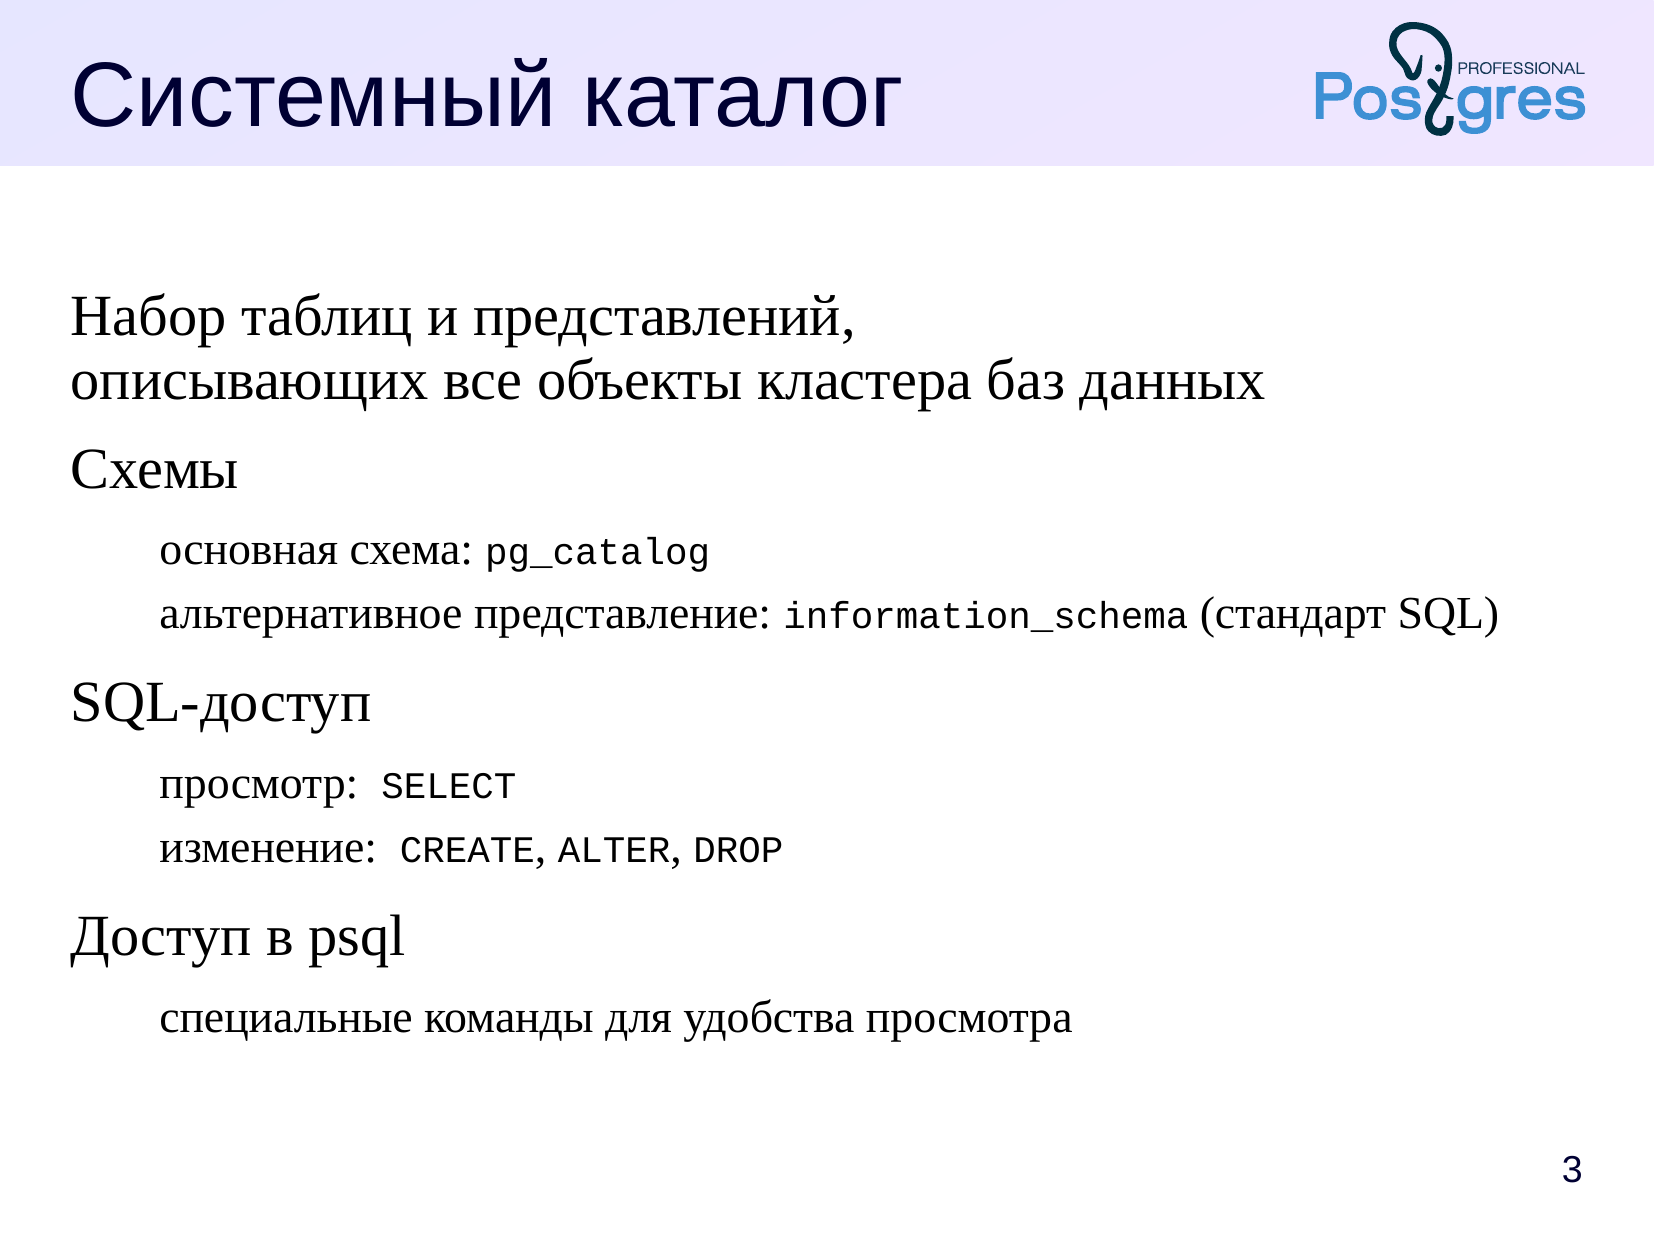

# Системный каталог
Набор таблиц и представлений,
описывающих все объекты кластера баз данных
Схемы
основная схема: pg_catalog
альтернативное представление: information_schema (стандарт SQL)
SQL-доступ
просмотр: SELECT
изменение: CREATE, ALTER, DROP
Доступ в psql
специальные команды для удобства просмотра